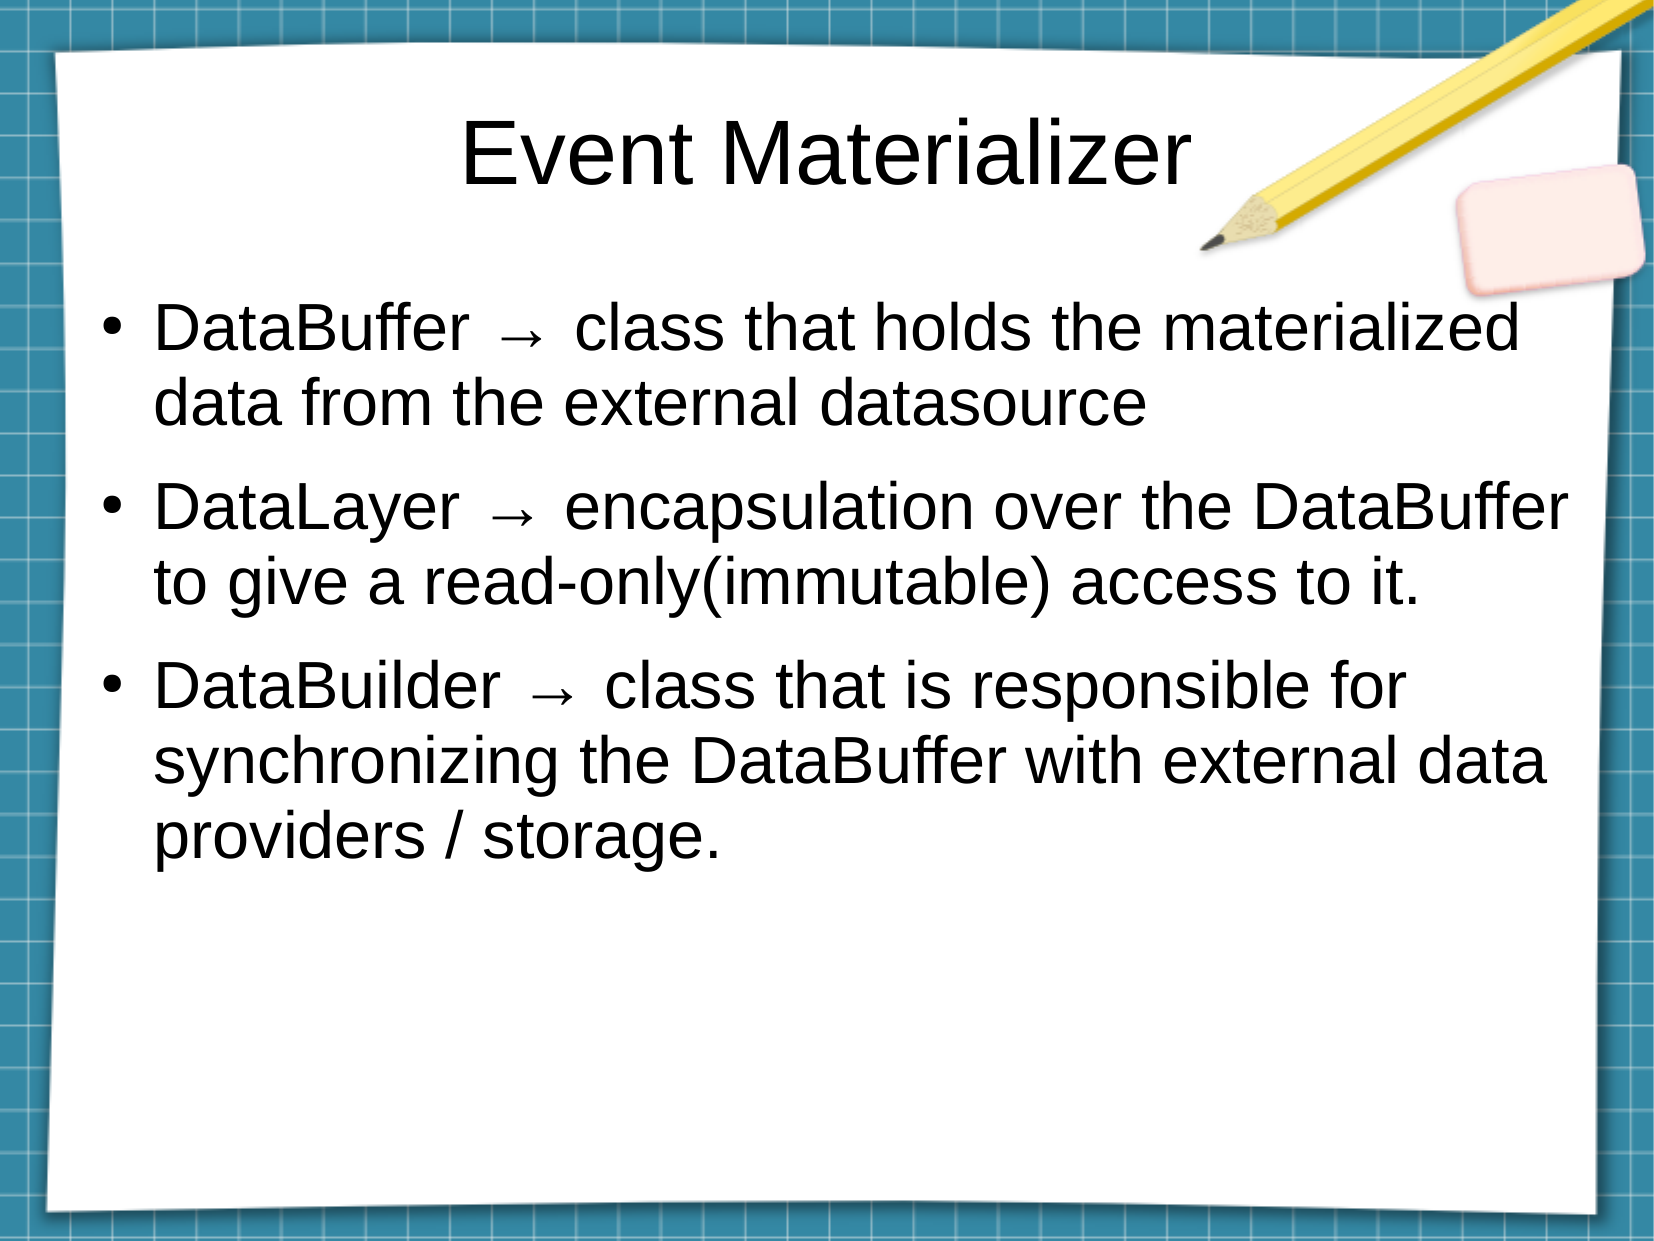

# Event Materializer
DataBuffer → class that holds the materialized data from the external datasource
DataLayer → encapsulation over the DataBuffer to give a read-only(immutable) access to it.
DataBuilder → class that is responsible for synchronizing the DataBuffer with external data providers / storage.